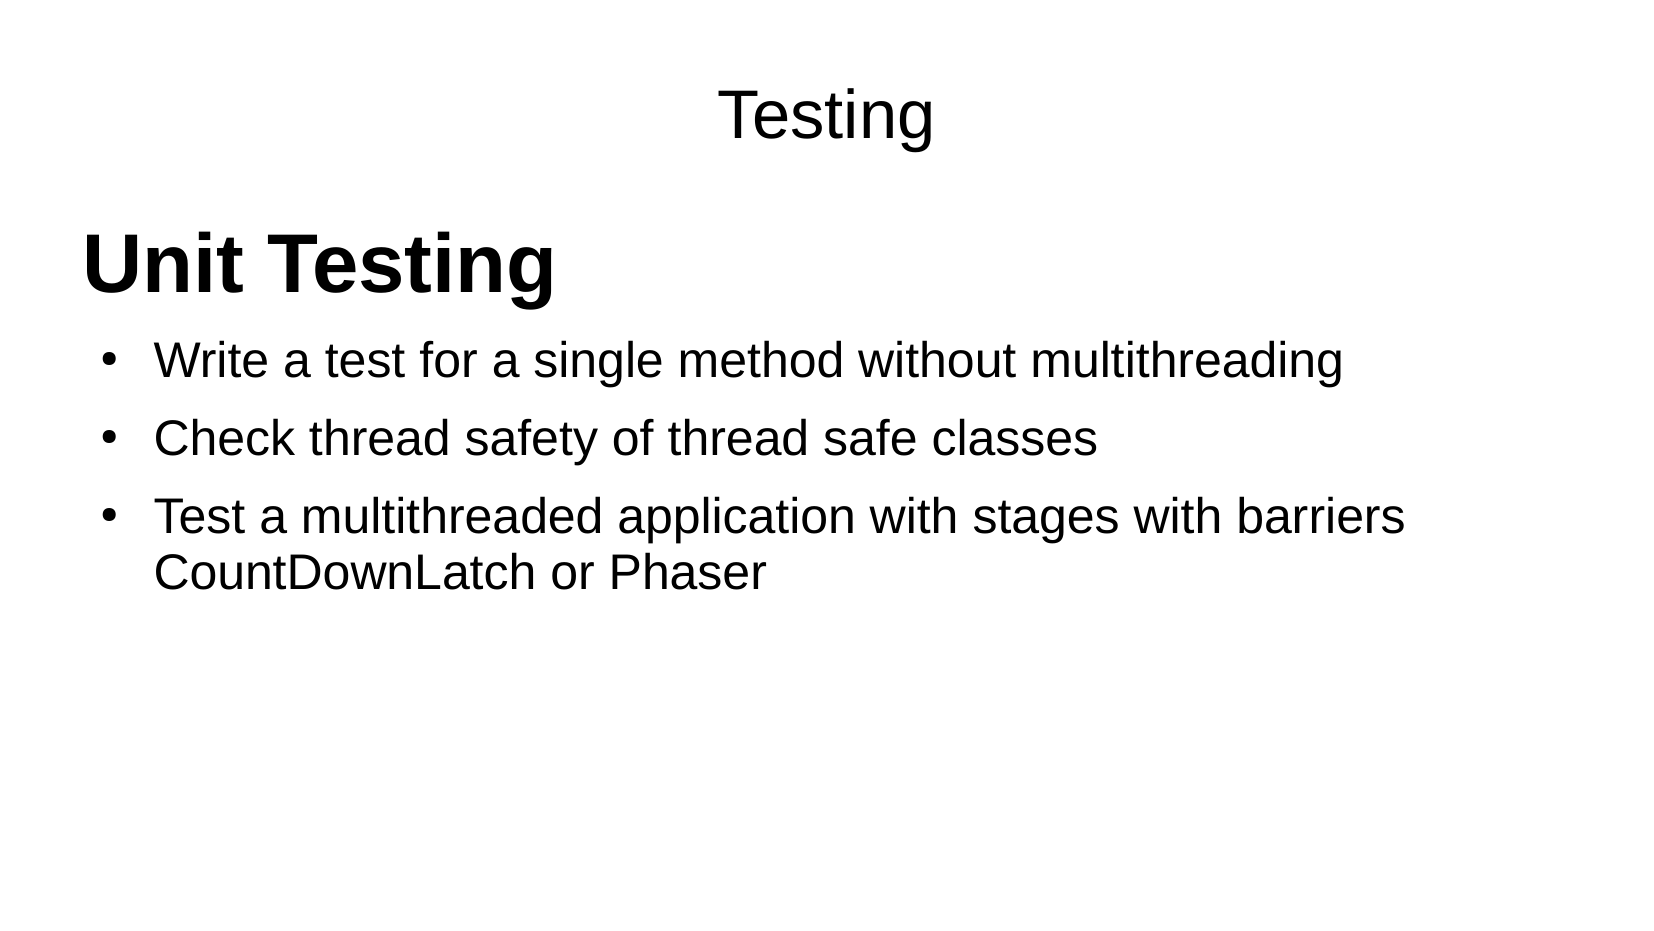

# Testing
Unit Testing
Write a test for a single method without multithreading
Check thread safety of thread safe classes
Test a multithreaded application with stages with barriers CountDownLatch or Phaser